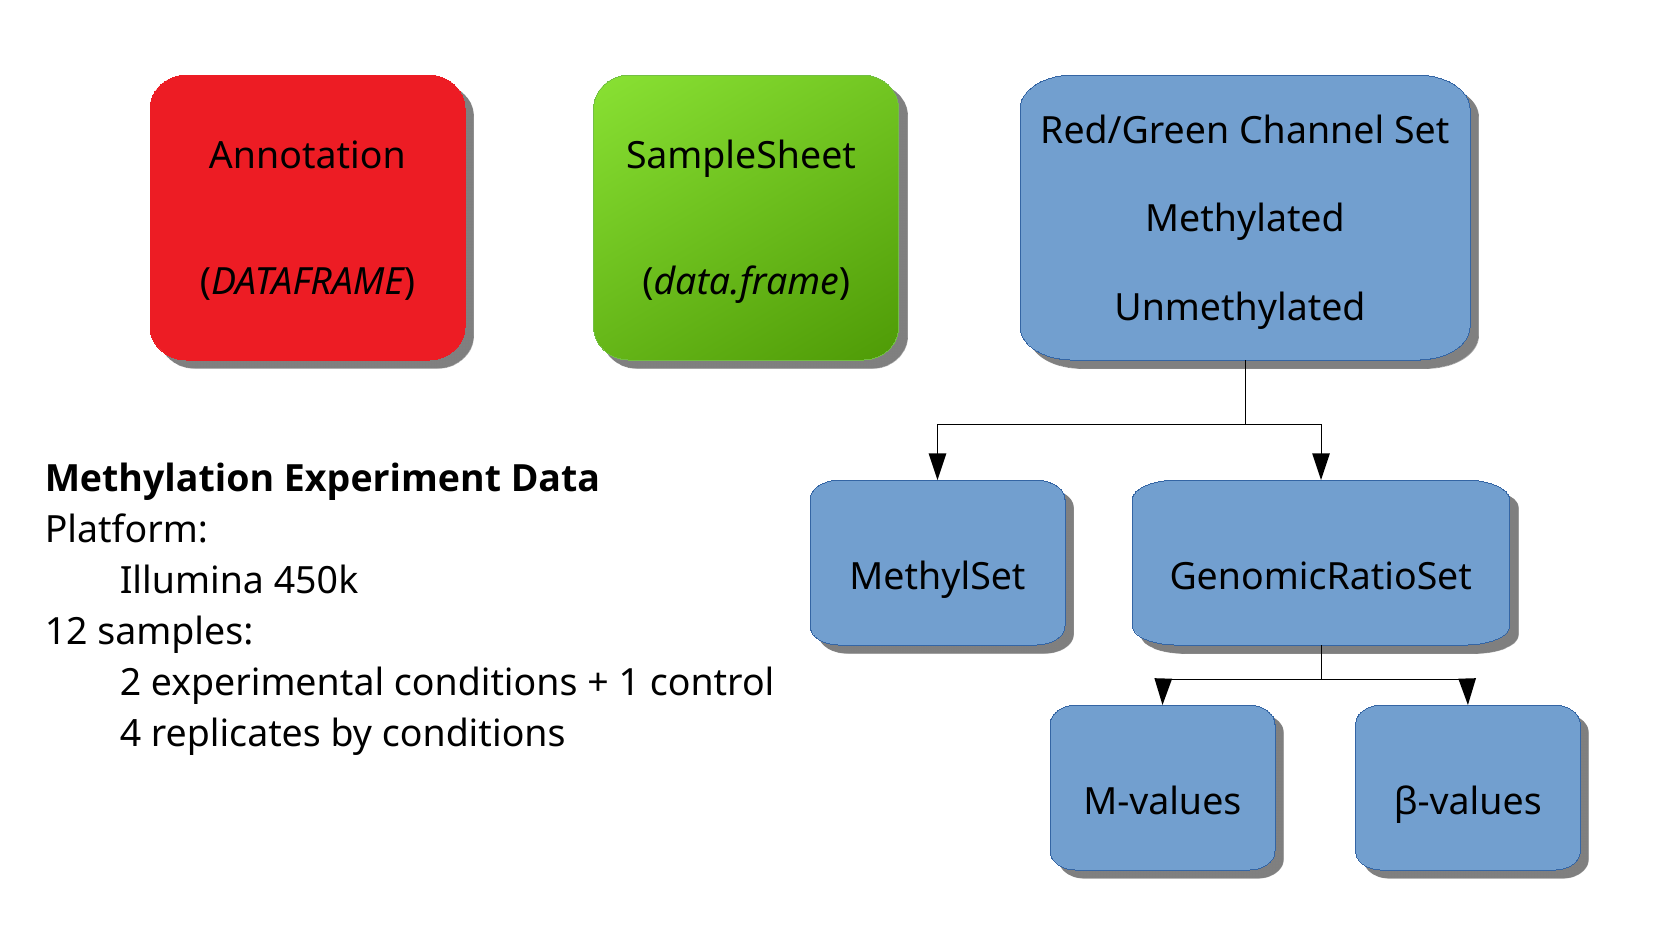

Annotation
(DATAFRAME)
SampleSheet
(data.frame)
Red/Green Channel Set
Methylated
Unmethylated
Methylation Experiment Data
Platform:
	Illumina 450k
12 samples:
	2 experimental conditions + 1 control
	4 replicates by conditions
MethylSet
GenomicRatioSet
M-values
β-values